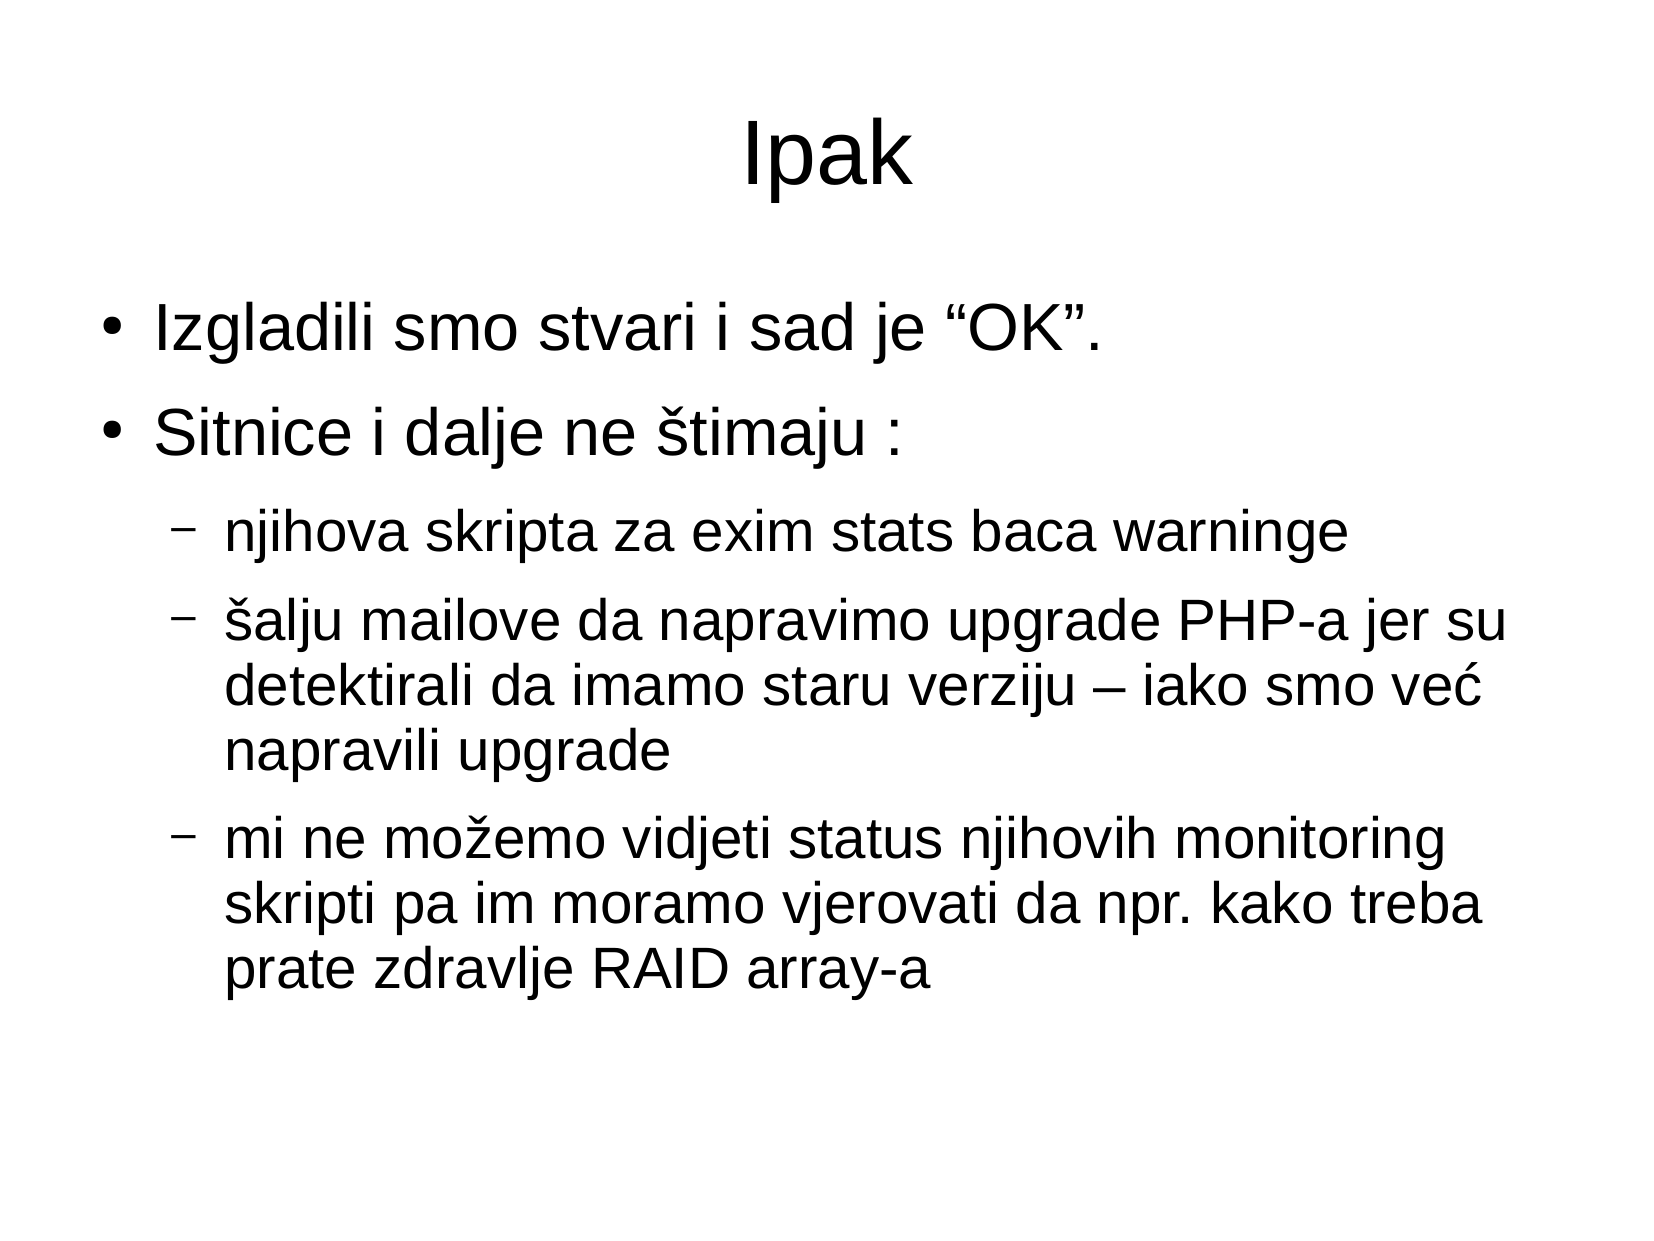

# Ipak
Izgladili smo stvari i sad je “OK”.
Sitnice i dalje ne štimaju :
njihova skripta za exim stats baca warninge
šalju mailove da napravimo upgrade PHP-a jer su detektirali da imamo staru verziju – iako smo već napravili upgrade
mi ne možemo vidjeti status njihovih monitoring skripti pa im moramo vjerovati da npr. kako treba prate zdravlje RAID array-a